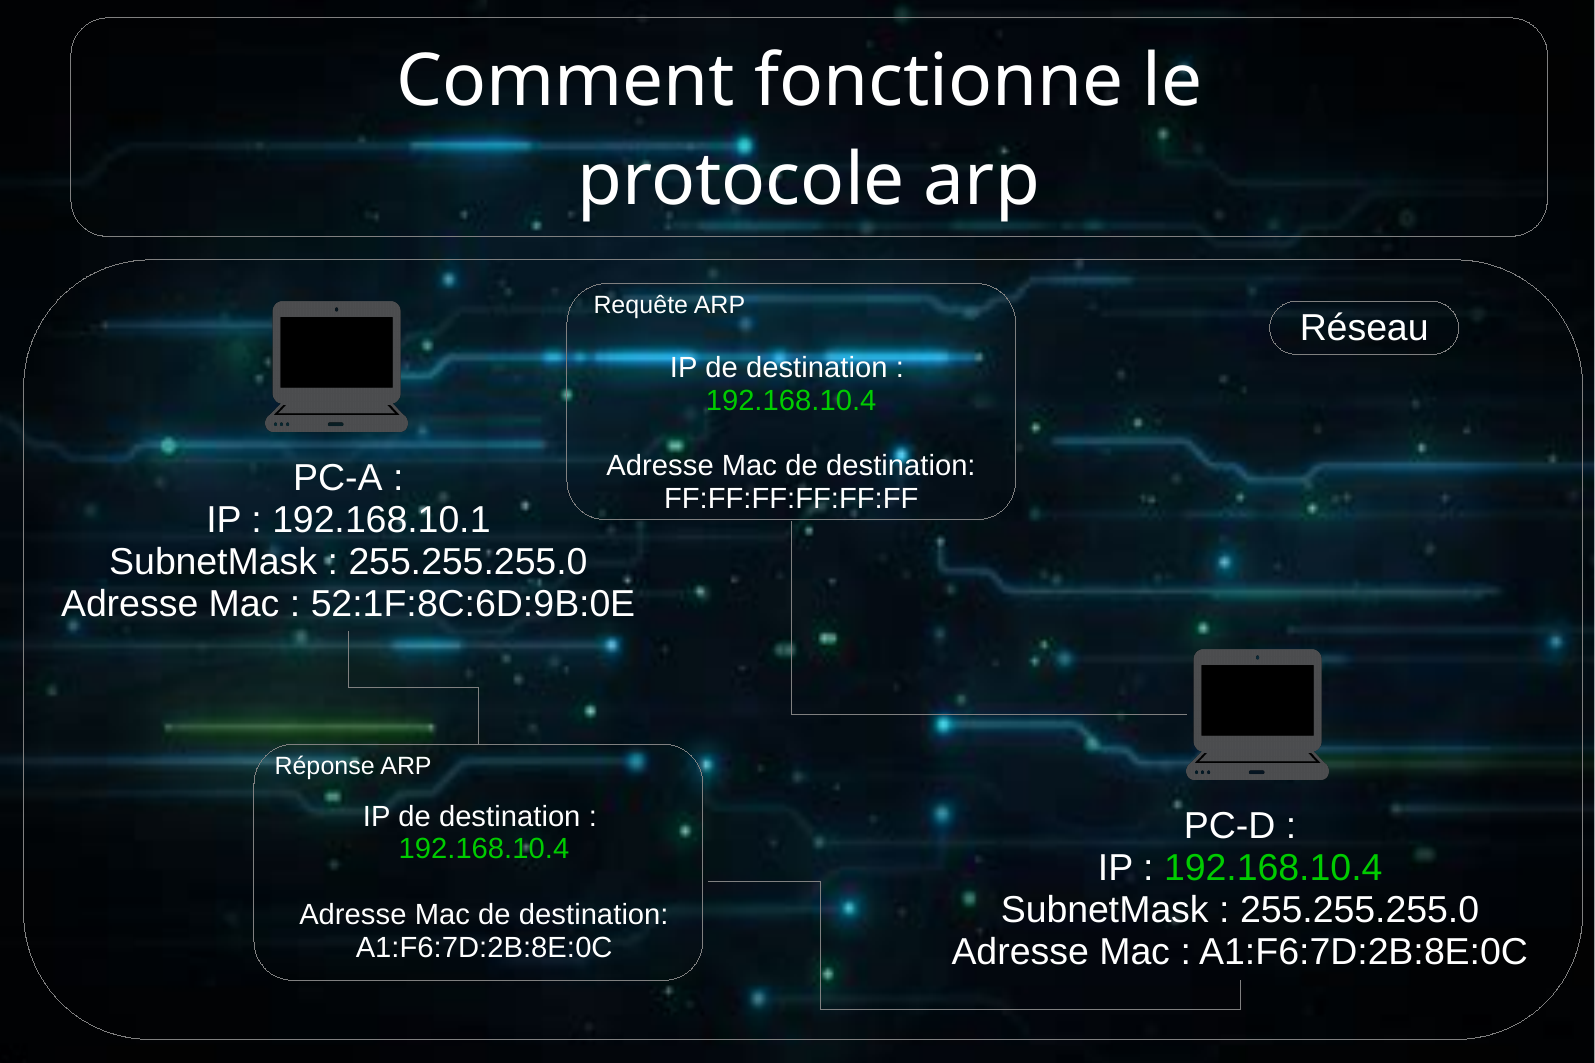

Comment fonctionne le
protocole arp
Requête ARP
0
Réseau
IP de destination :
192.168.10.4
Adresse Mac de destination: FF:FF:FF:FF:FF:FF
PC-A :
IP : 192.168.10.1
SubnetMask : 255.255.255.0
Adresse Mac : 52:1F:8C:6D:9B:0E
Réponse ARP
IP de destination :
192.168.10.4
Adresse Mac de destination: A1:F6:7D:2B:8E:0C
PC-D :
IP : 192.168.10.4
SubnetMask : 255.255.255.0
Adresse Mac : A1:F6:7D:2B:8E:0C